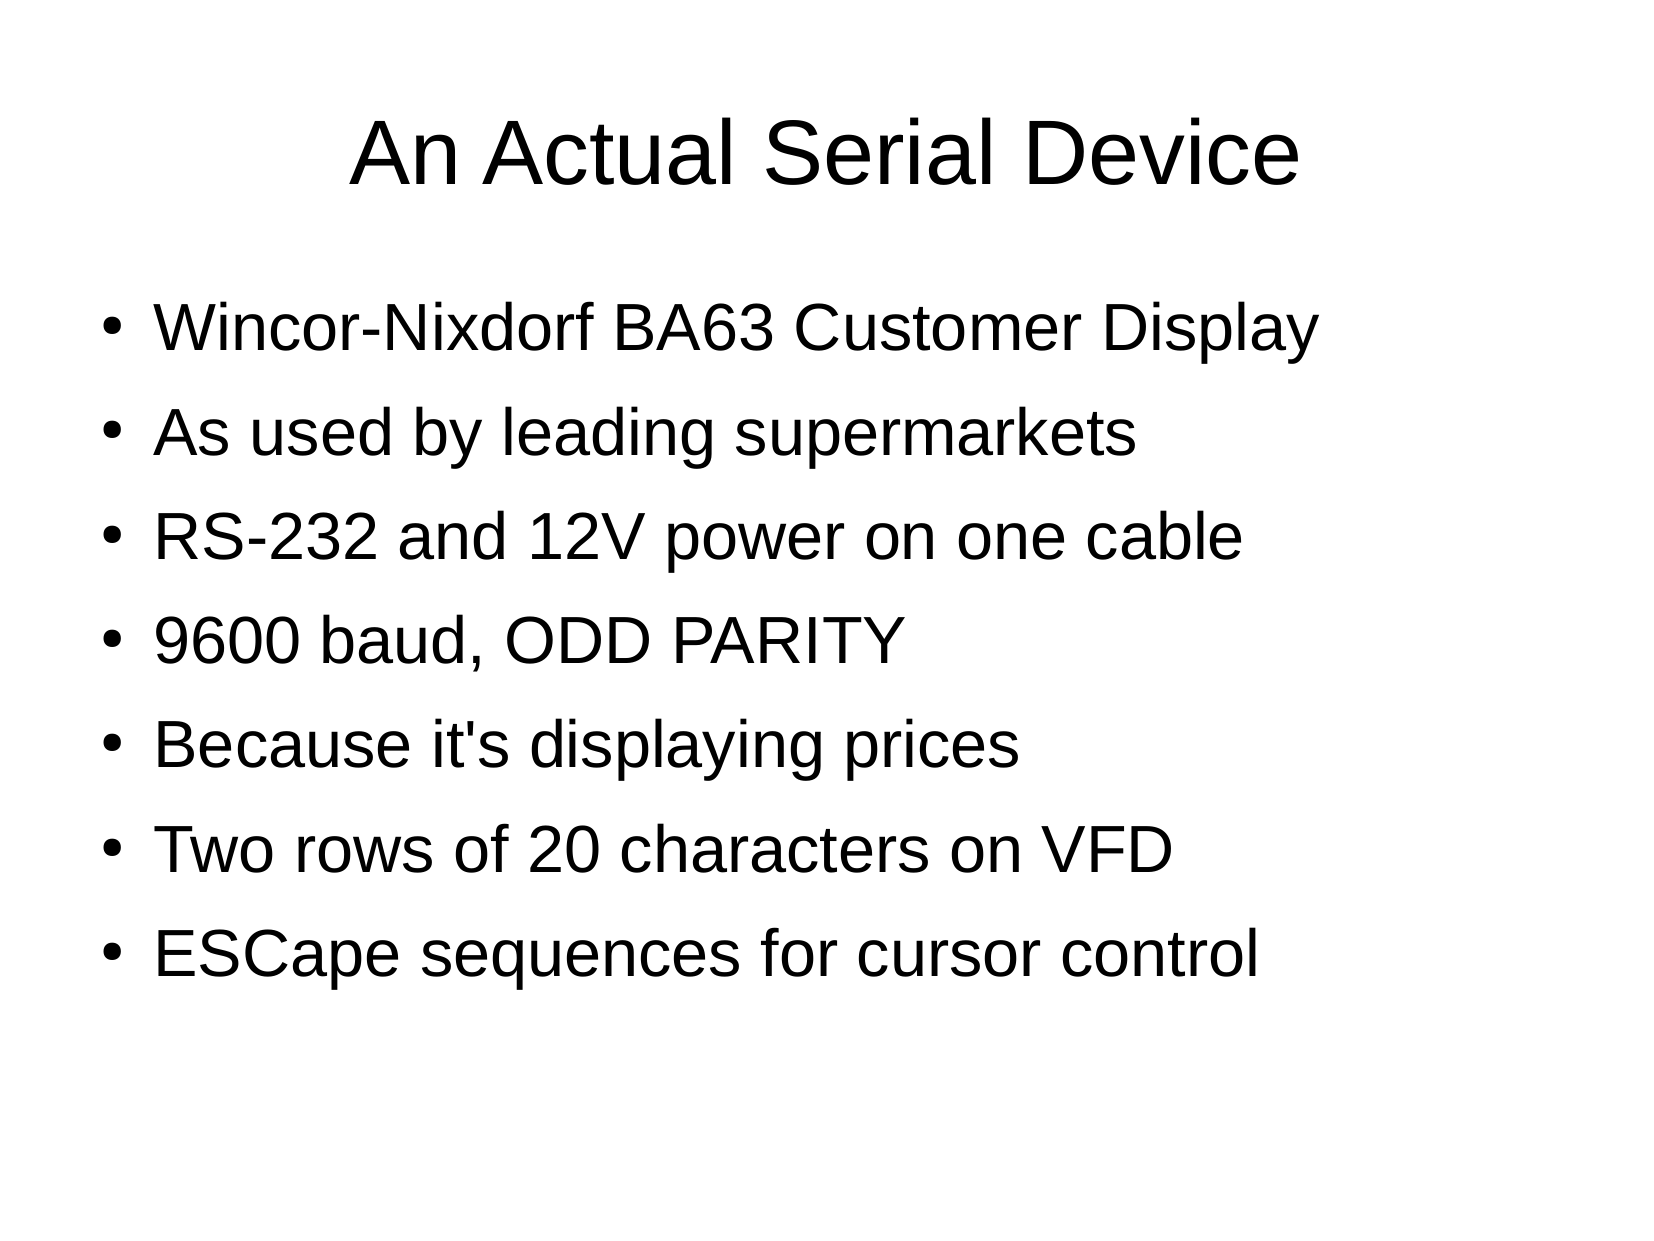

# An Actual Serial Device
Wincor-Nixdorf BA63 Customer Display
As used by leading supermarkets
RS-232 and 12V power on one cable
9600 baud, ODD PARITY
Because it's displaying prices
Two rows of 20 characters on VFD
ESCape sequences for cursor control